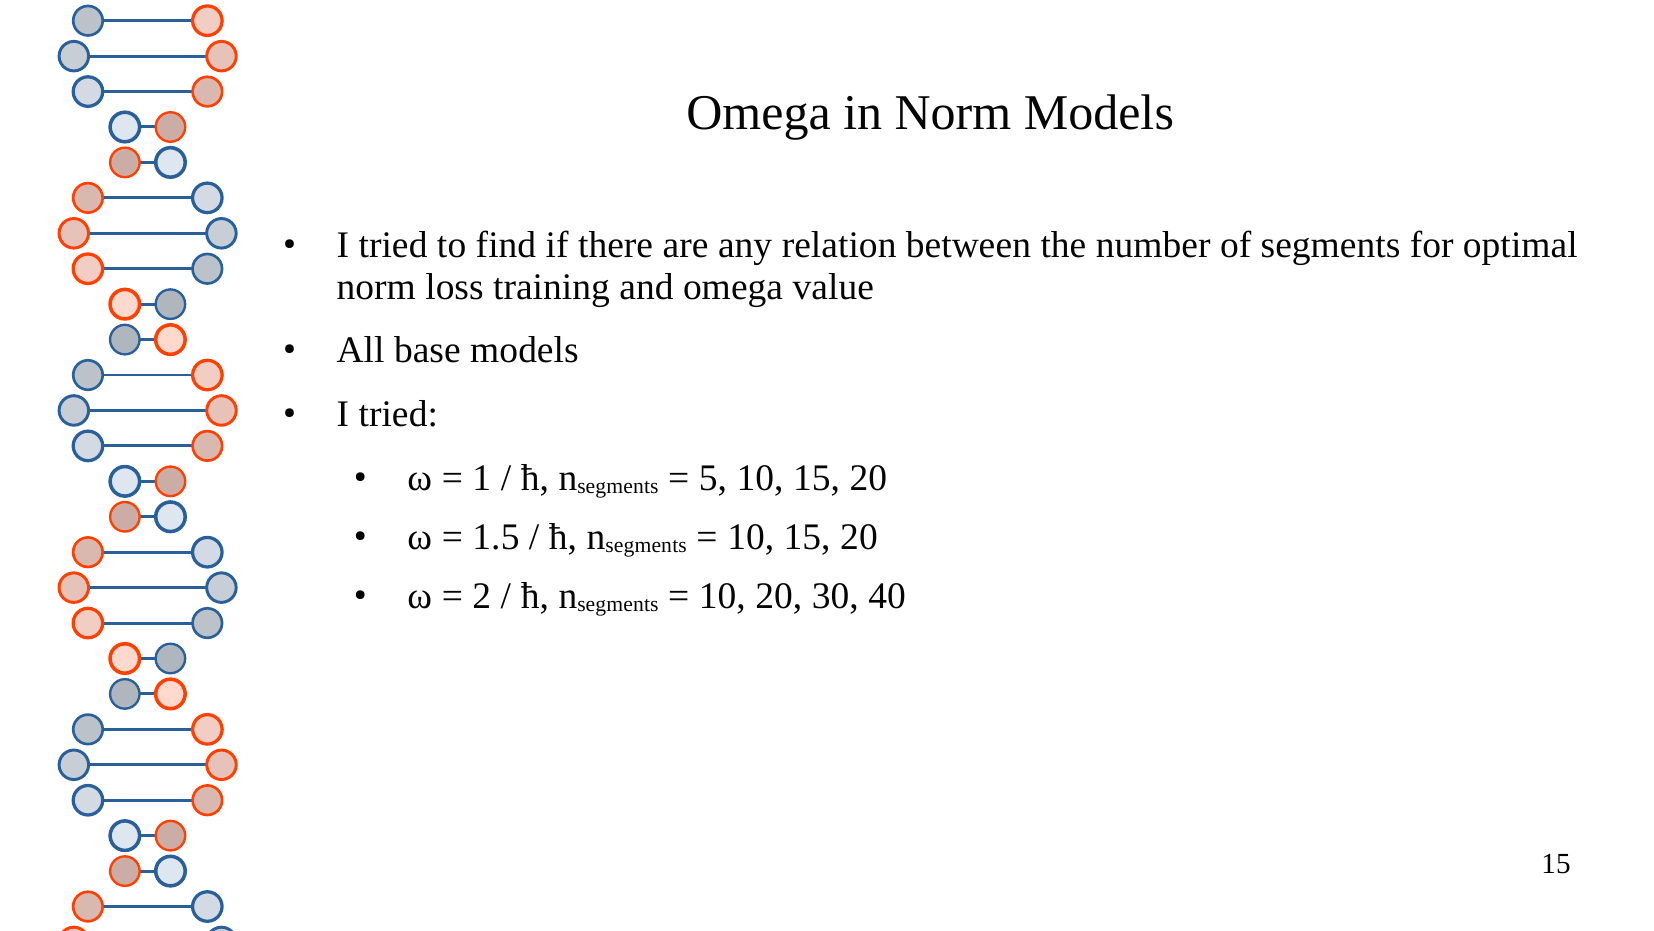

# Omega in Norm Models
I tried to find if there are any relation between the number of segments for optimal norm loss training and omega value
All base models
I tried:
ω = 1 / ħ, nsegments = 5, 10, 15, 20
ω = 1.5 / ħ, nsegments = 10, 15, 20
ω = 2 / ħ, nsegments = 10, 20, 30, 40
15